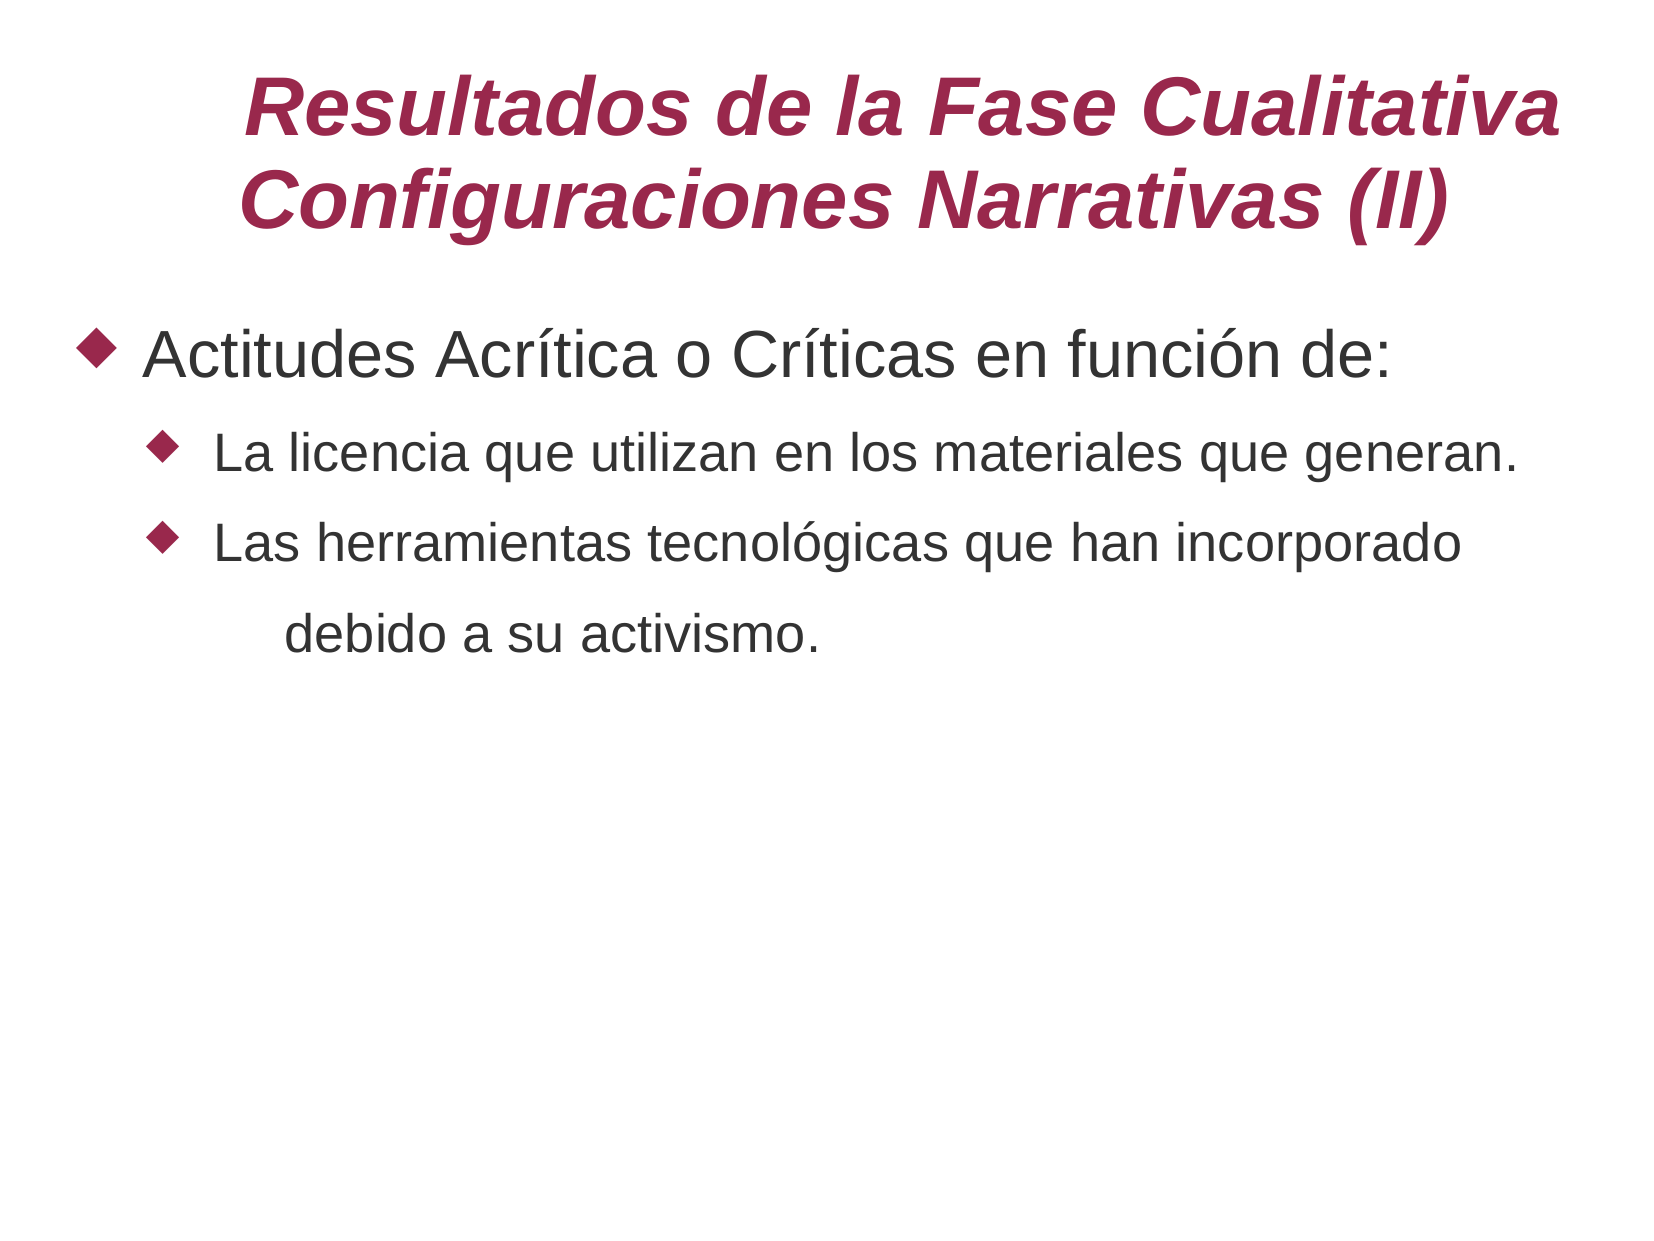

# Resultados de la Fase Cualitativa Configuraciones Narrativas (II)
Actitudes Acrítica o Críticas en función de:
La licencia que utilizan en los materiales que generan.
Las herramientas tecnológicas que han incorporado debido a su activismo.